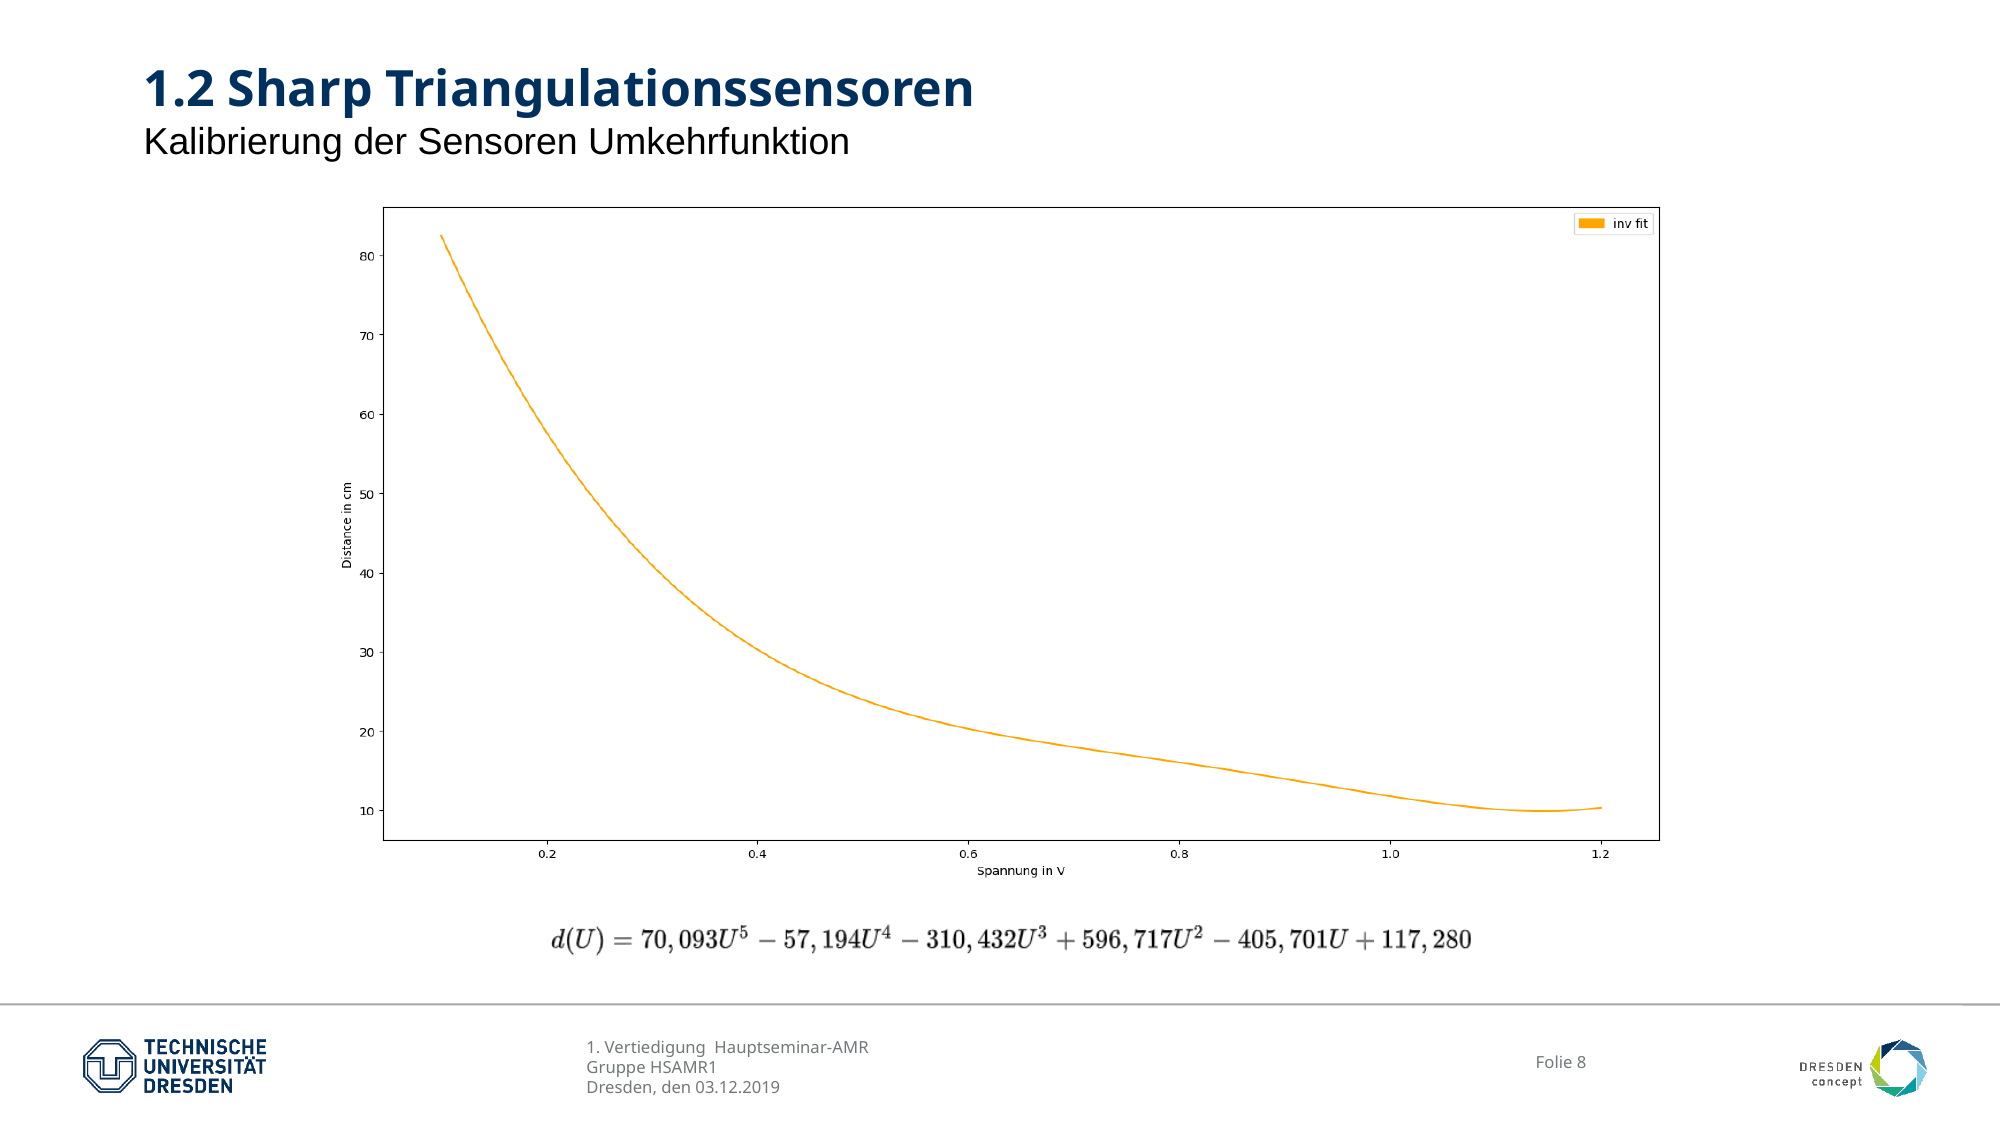

1.2 Sharp Triangulationssensoren
Kalibrierung der Sensoren Umkehrfunktion